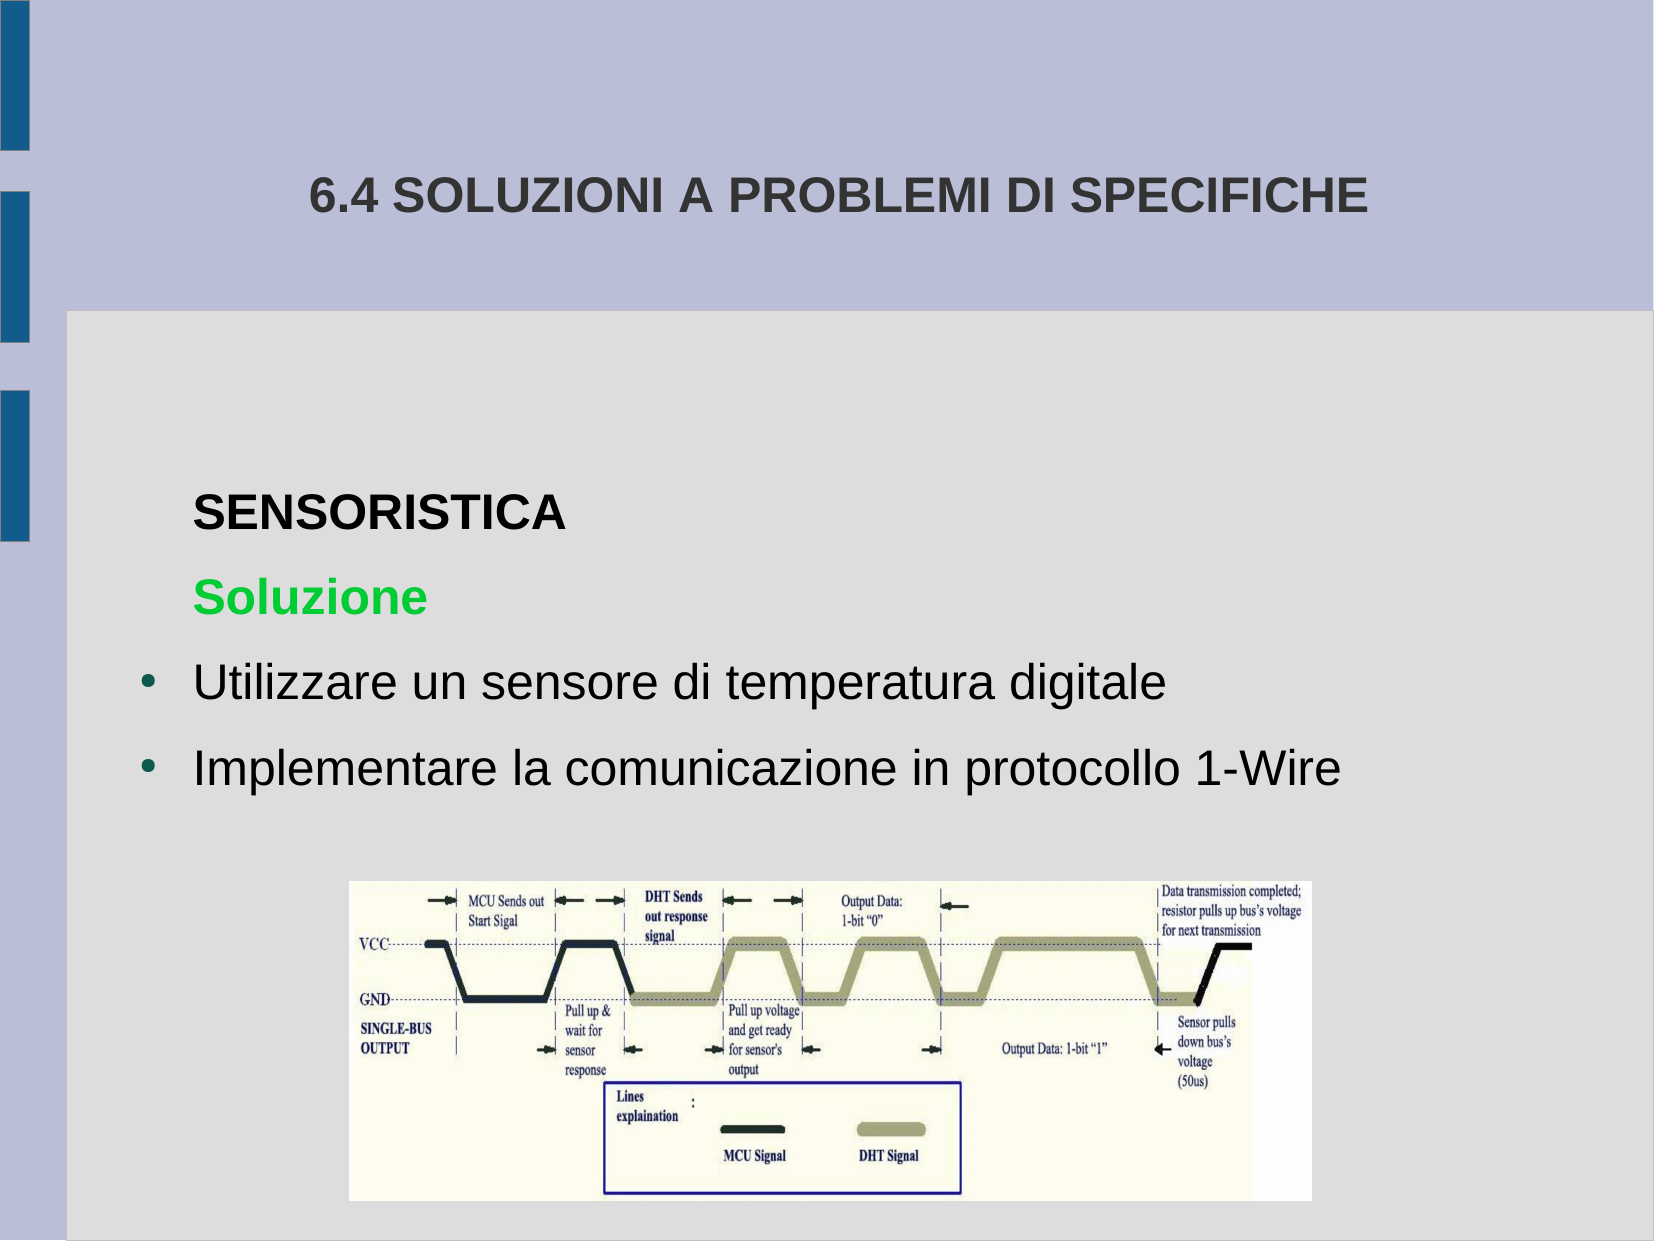

# 6.4 SOLUZIONI A PROBLEMI DI SPECIFICHE
SENSORISTICA
Soluzione
Utilizzare un sensore di temperatura digitale
Implementare la comunicazione in protocollo 1-Wire